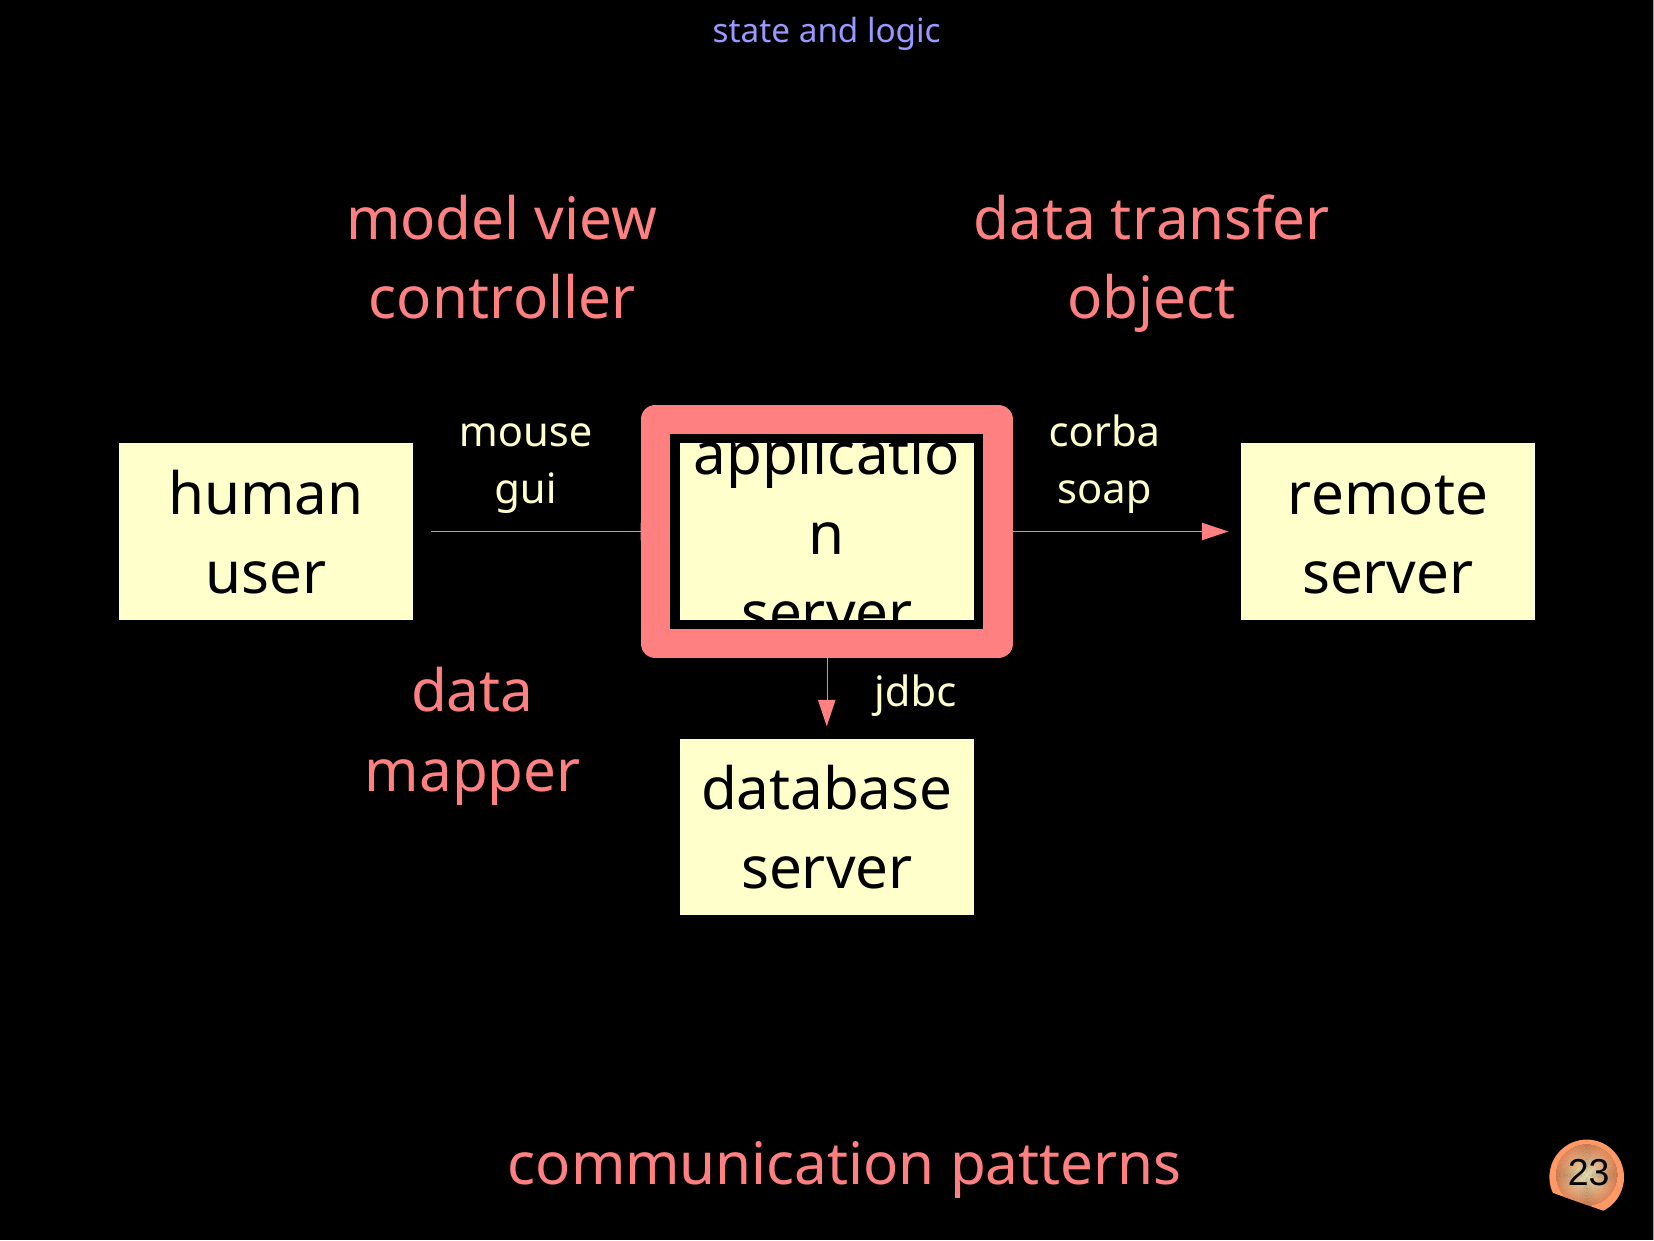

state and logic
model view controller
data transfer
object
data
mapper
mouse
gui
corba
soap
human
user
application
server
remote
server
jdbc
database
server
communication patterns